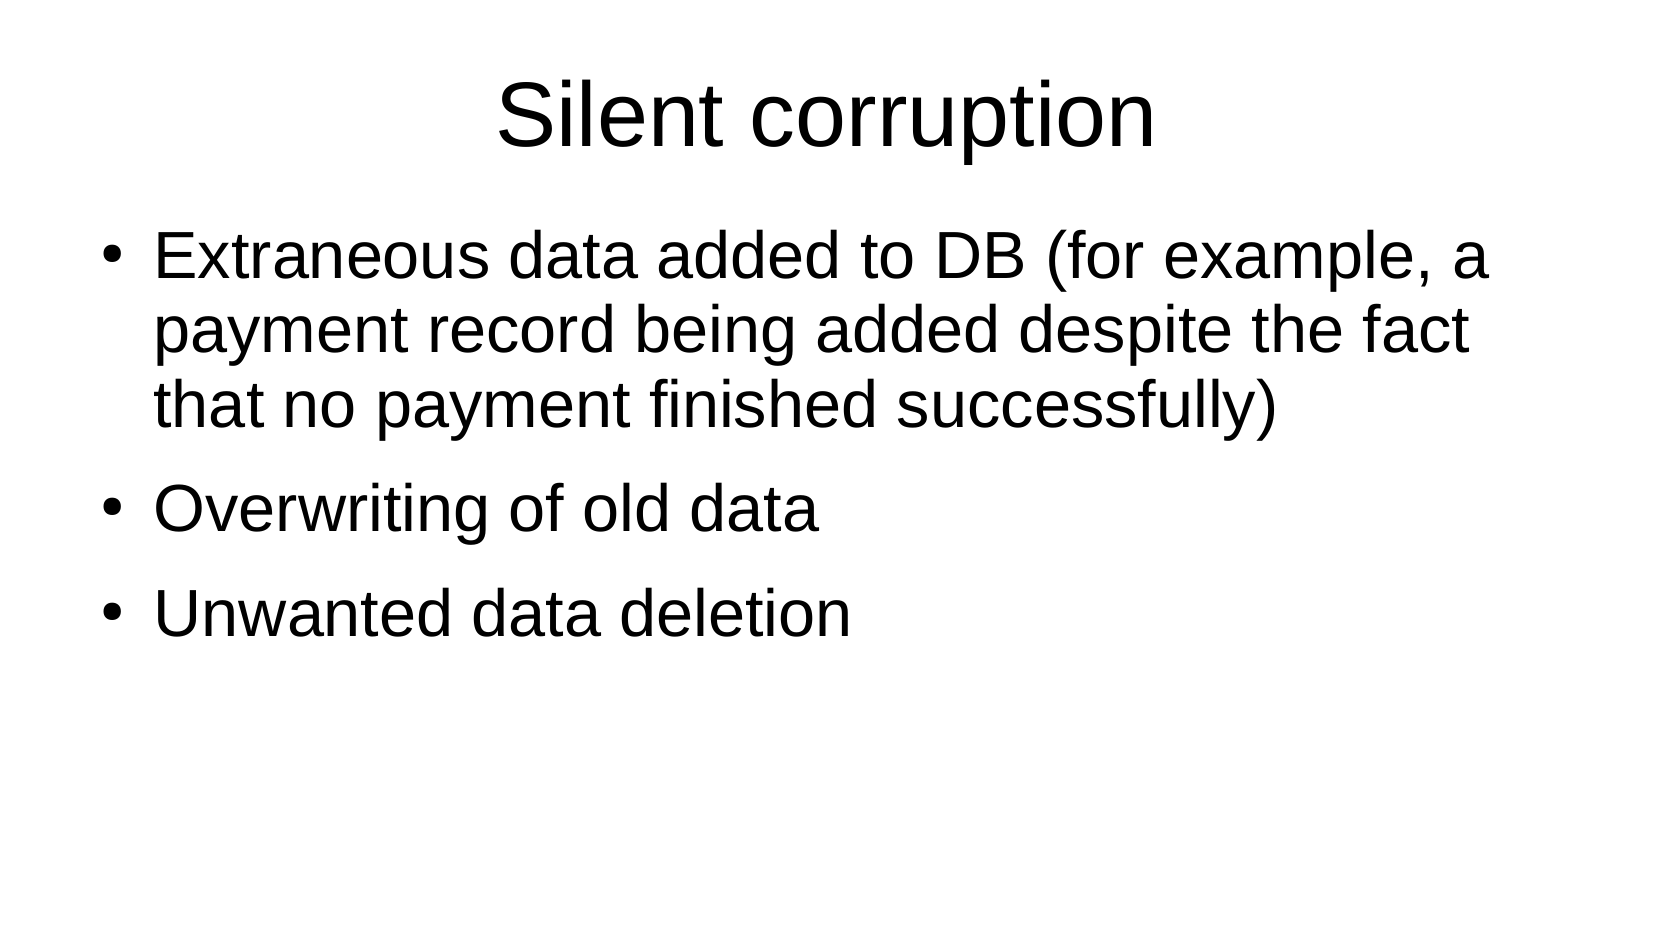

# Silent corruption
Extraneous data added to DB (for example, a payment record being added despite the fact that no payment finished successfully)
Overwriting of old data
Unwanted data deletion